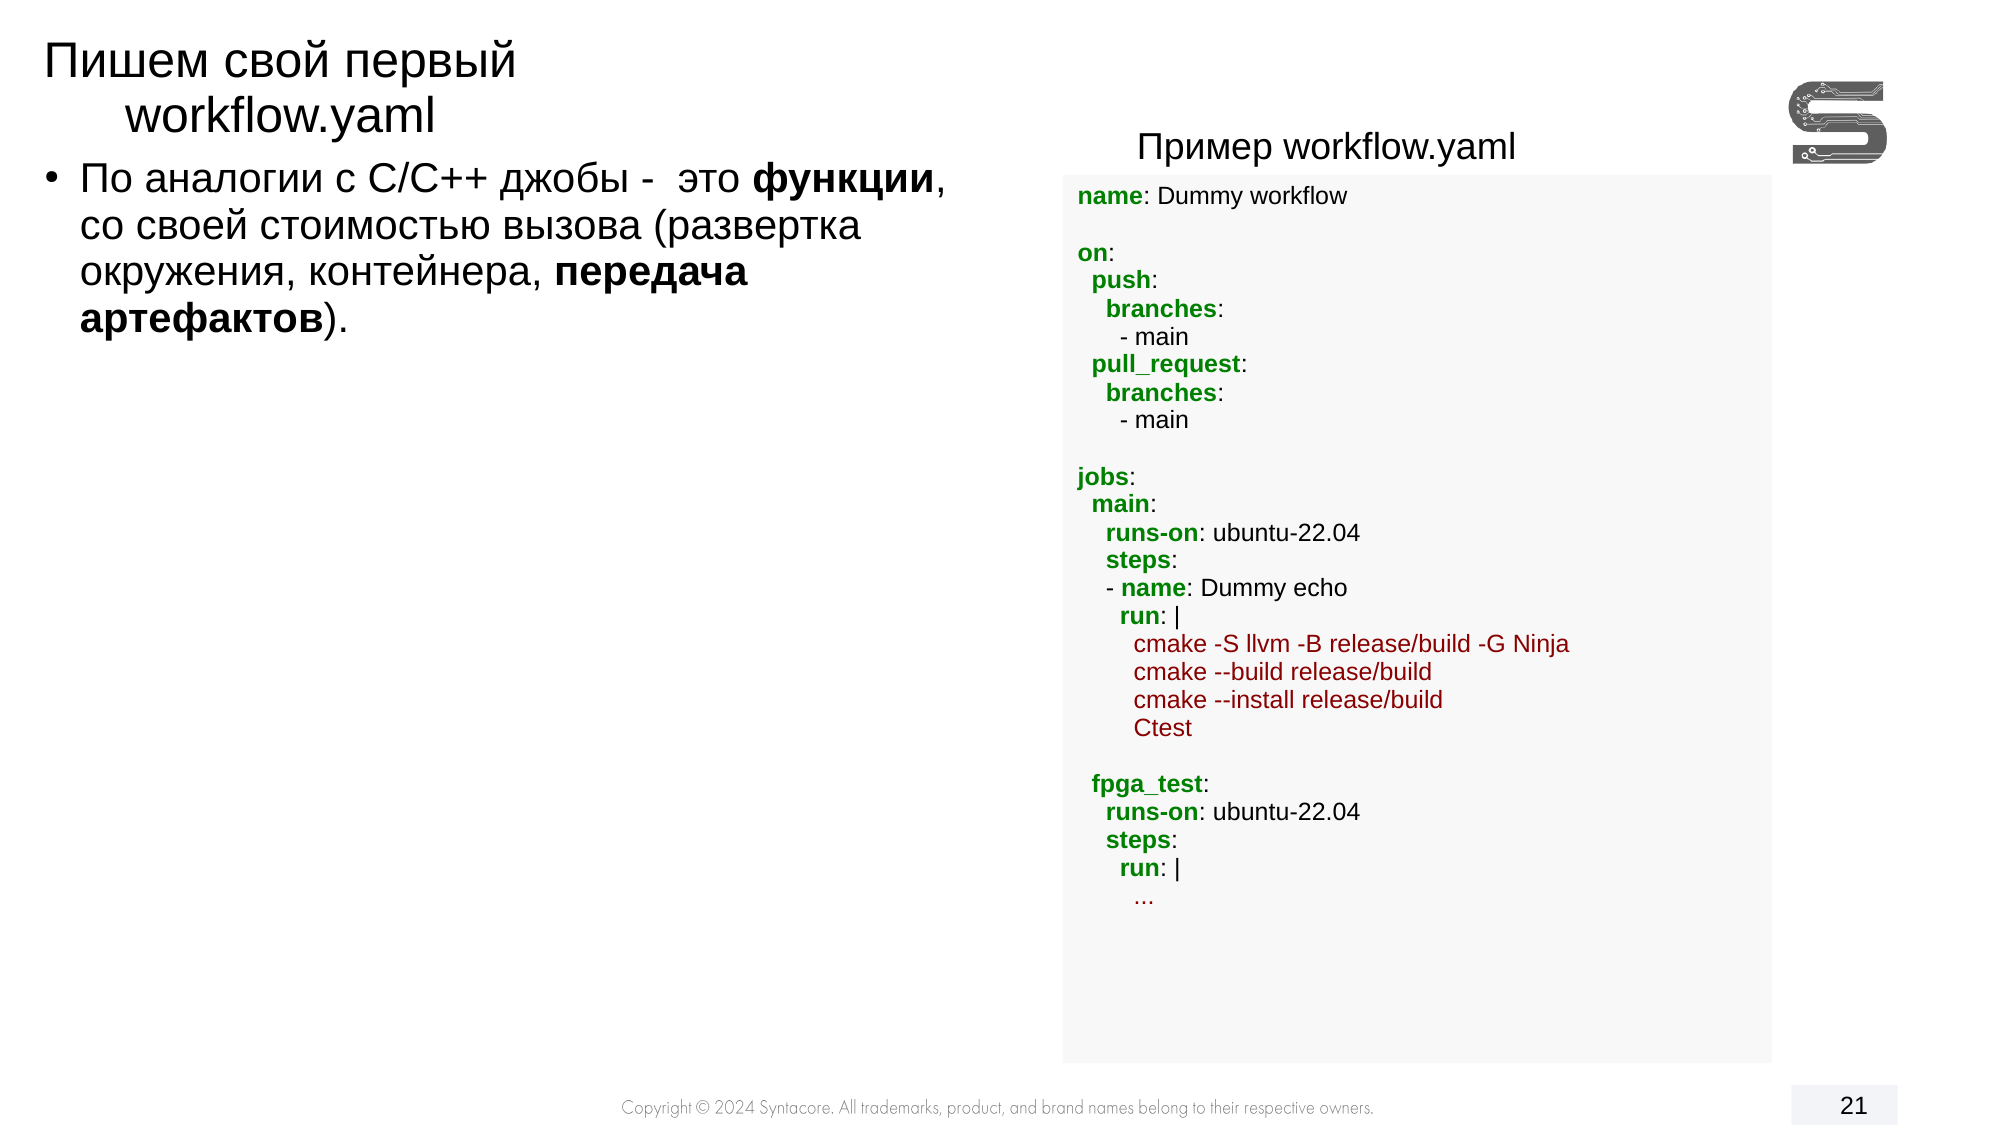

Пишем свой первый workflow.yaml
Пример workflow.yaml
По аналогии с C/C++ джобы - это функции, со своей стоимостью вызова (развертка окружения, контейнера, передача артефактов).
name: Dummy workflow
on:
 push:
 branches:
 - main
 pull_request:
 branches:
 - main
jobs:
 main:
 runs-on: ubuntu-22.04
 steps:
 - name: Dummy echo
 run: |
 cmake -S llvm -B release/build -G Ninja
 cmake --build release/build
 cmake --install release/build
 Ctest
 fpga_test:
 runs-on: ubuntu-22.04
 steps:
 run: |
 ...
name: Dummy workflow
on:
 push:
 branches:
 - main
 pull_request:
 branches:
 - main
jobs:
 main:
 runs-on: ubuntu-22.04
 steps:
 - name: Dummy echo
 Run:
 Cmake -S . -b build
 Cmake –build build
 Ctest